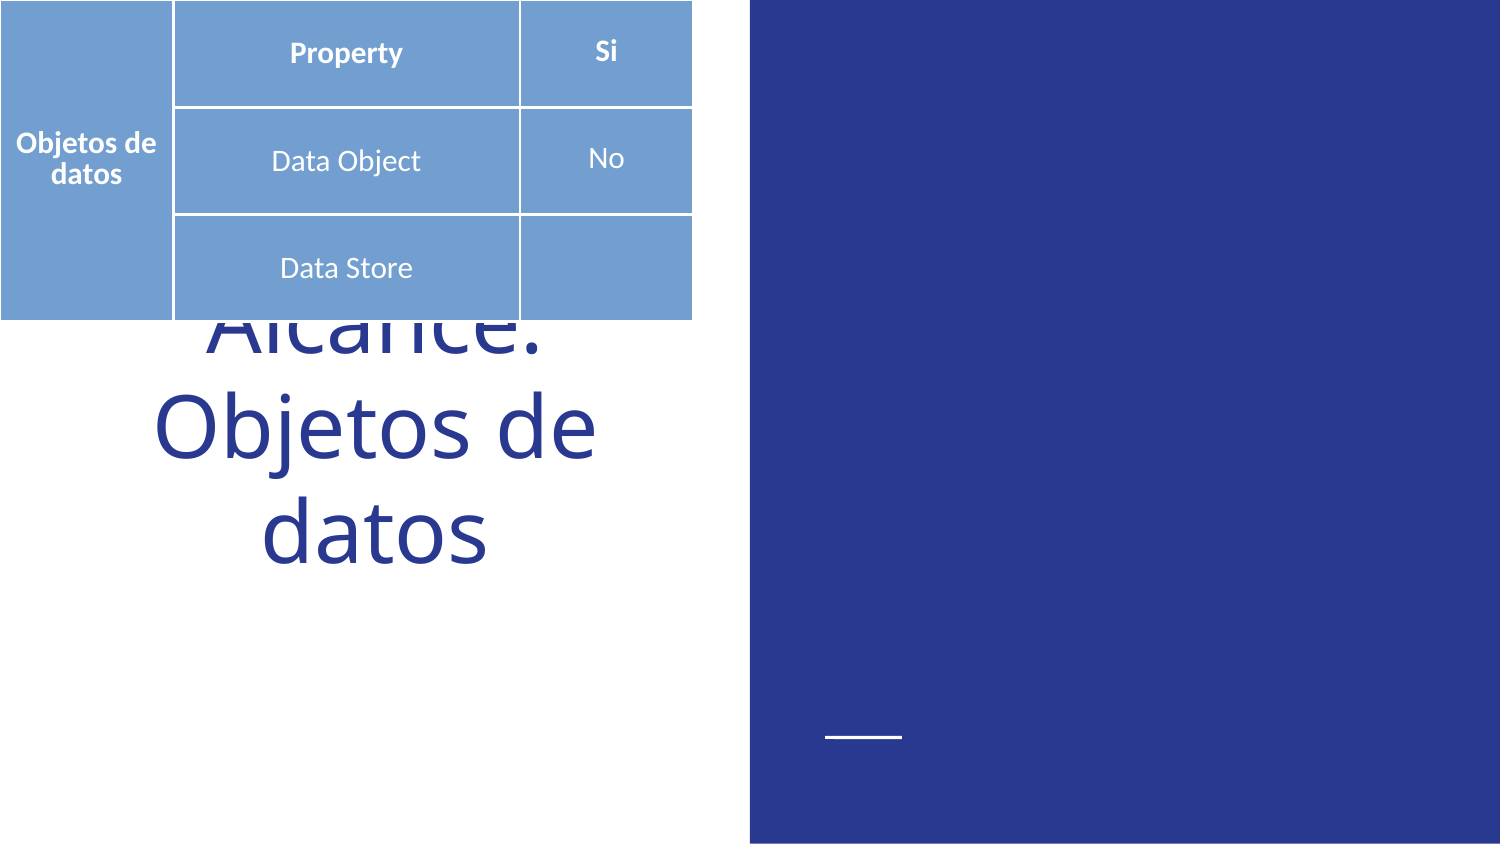

| Objetos de datos | Property | Si |
| --- | --- | --- |
| | Data Object | No |
| | Data Store | |
# Alcance: Objetos de datos